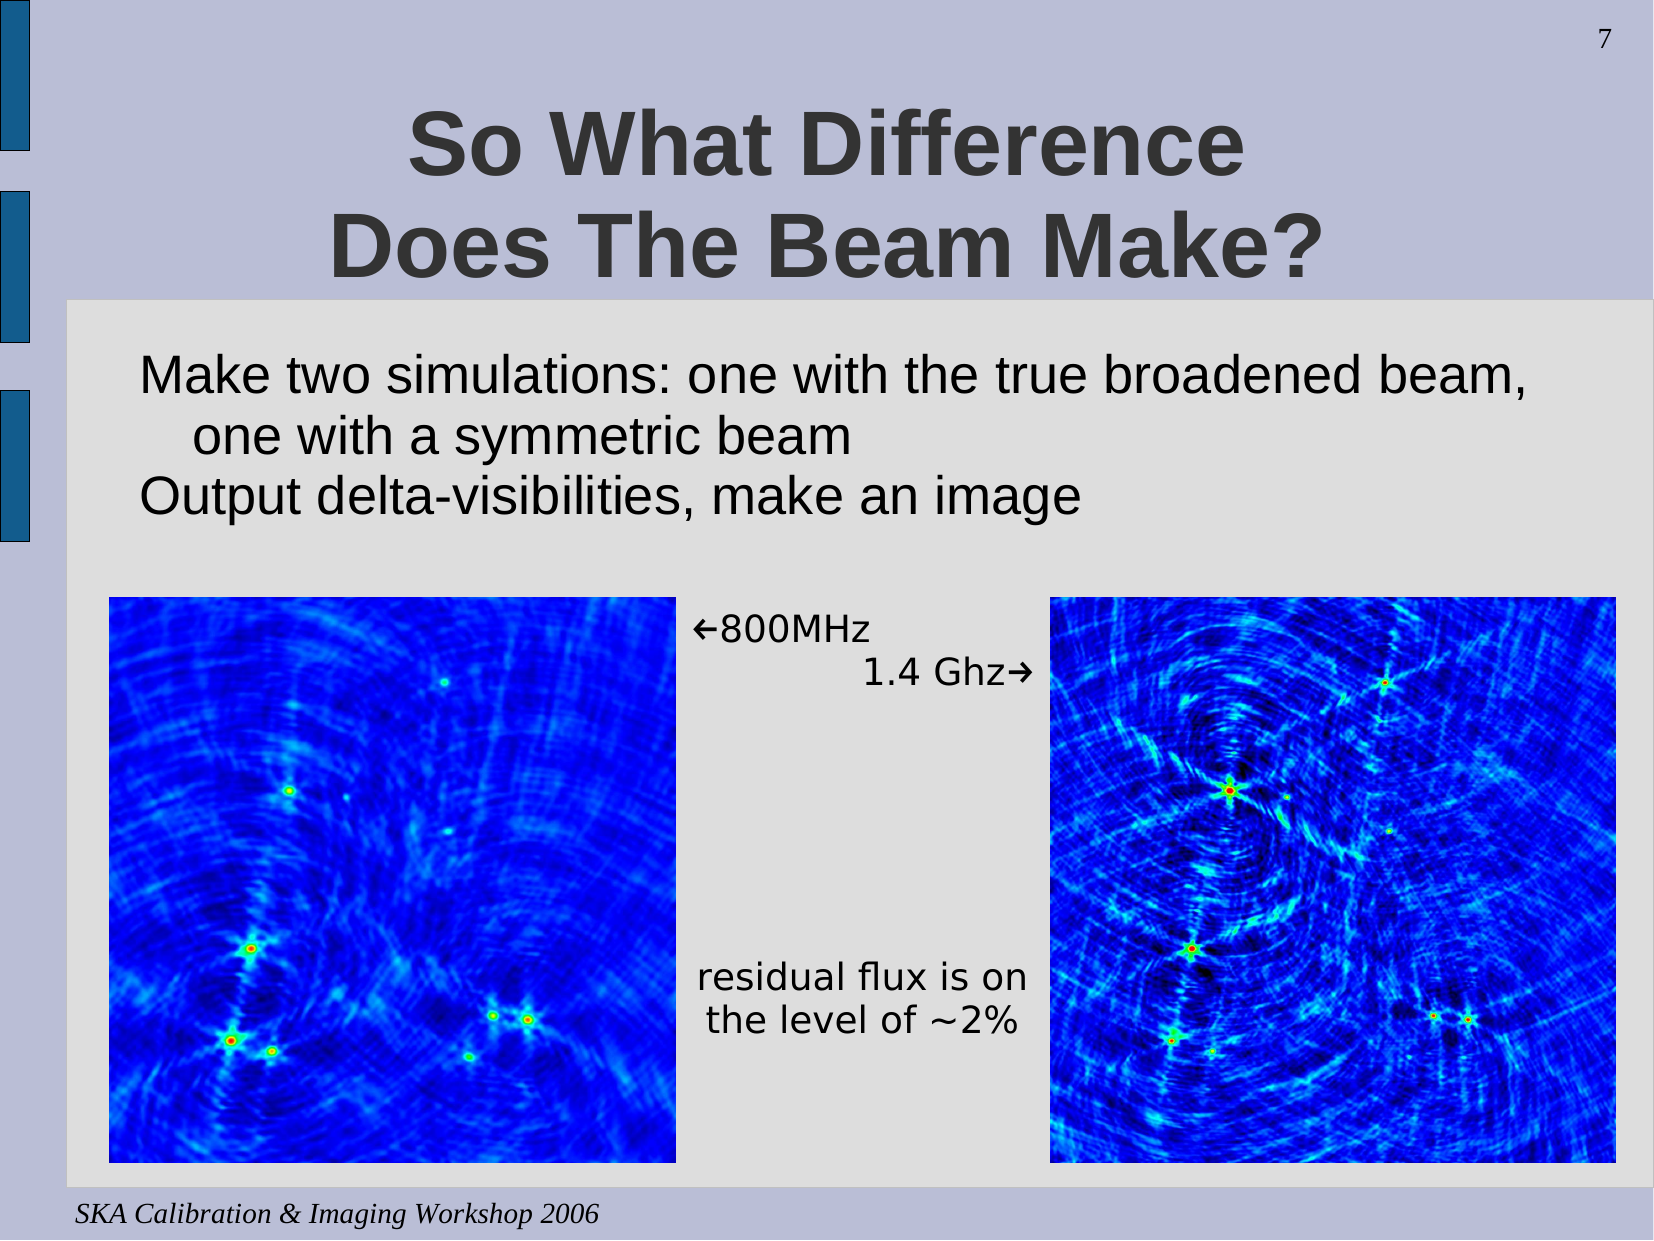

7
# So What Difference Does The Beam Make?
Make two simulations: one with the true broadened beam, one with a symmetric beam
Output delta-visibilities, make an image
←800MHz
1.4 Ghz→
residual flux is on the level of ~2%
SKA Calibration & Imaging Workshop 2006